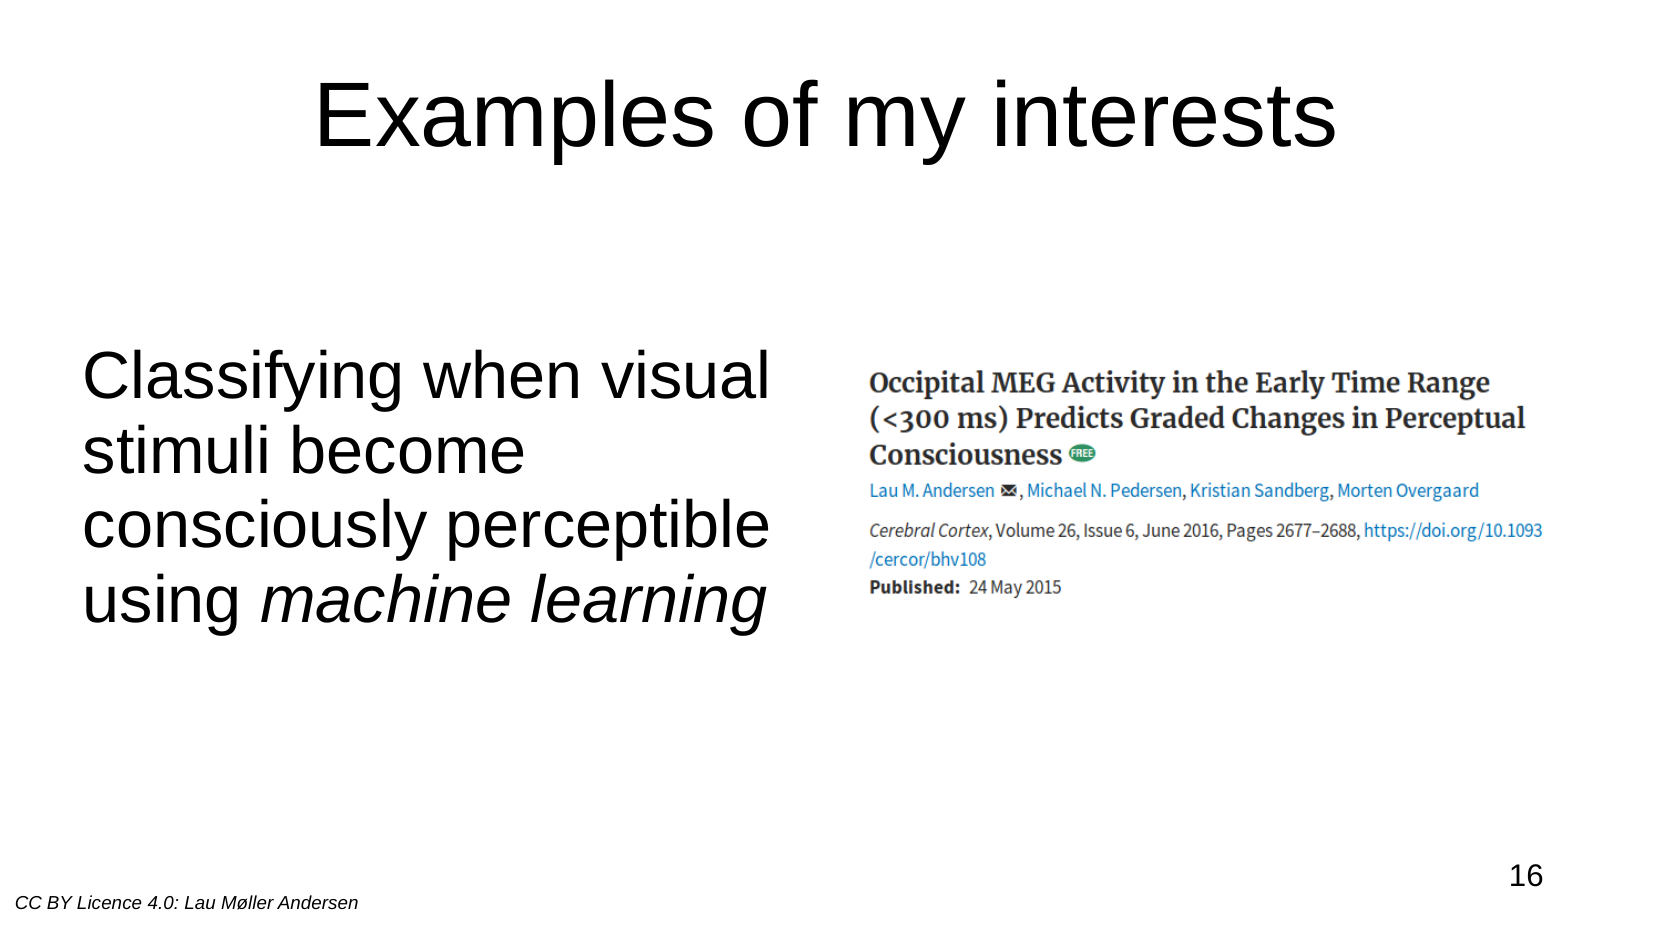

# Examples of my interests
Classifying when visual stimuli become consciously perceptible using machine learning
CC BY Licence 4.0: Lau Møller Andersen